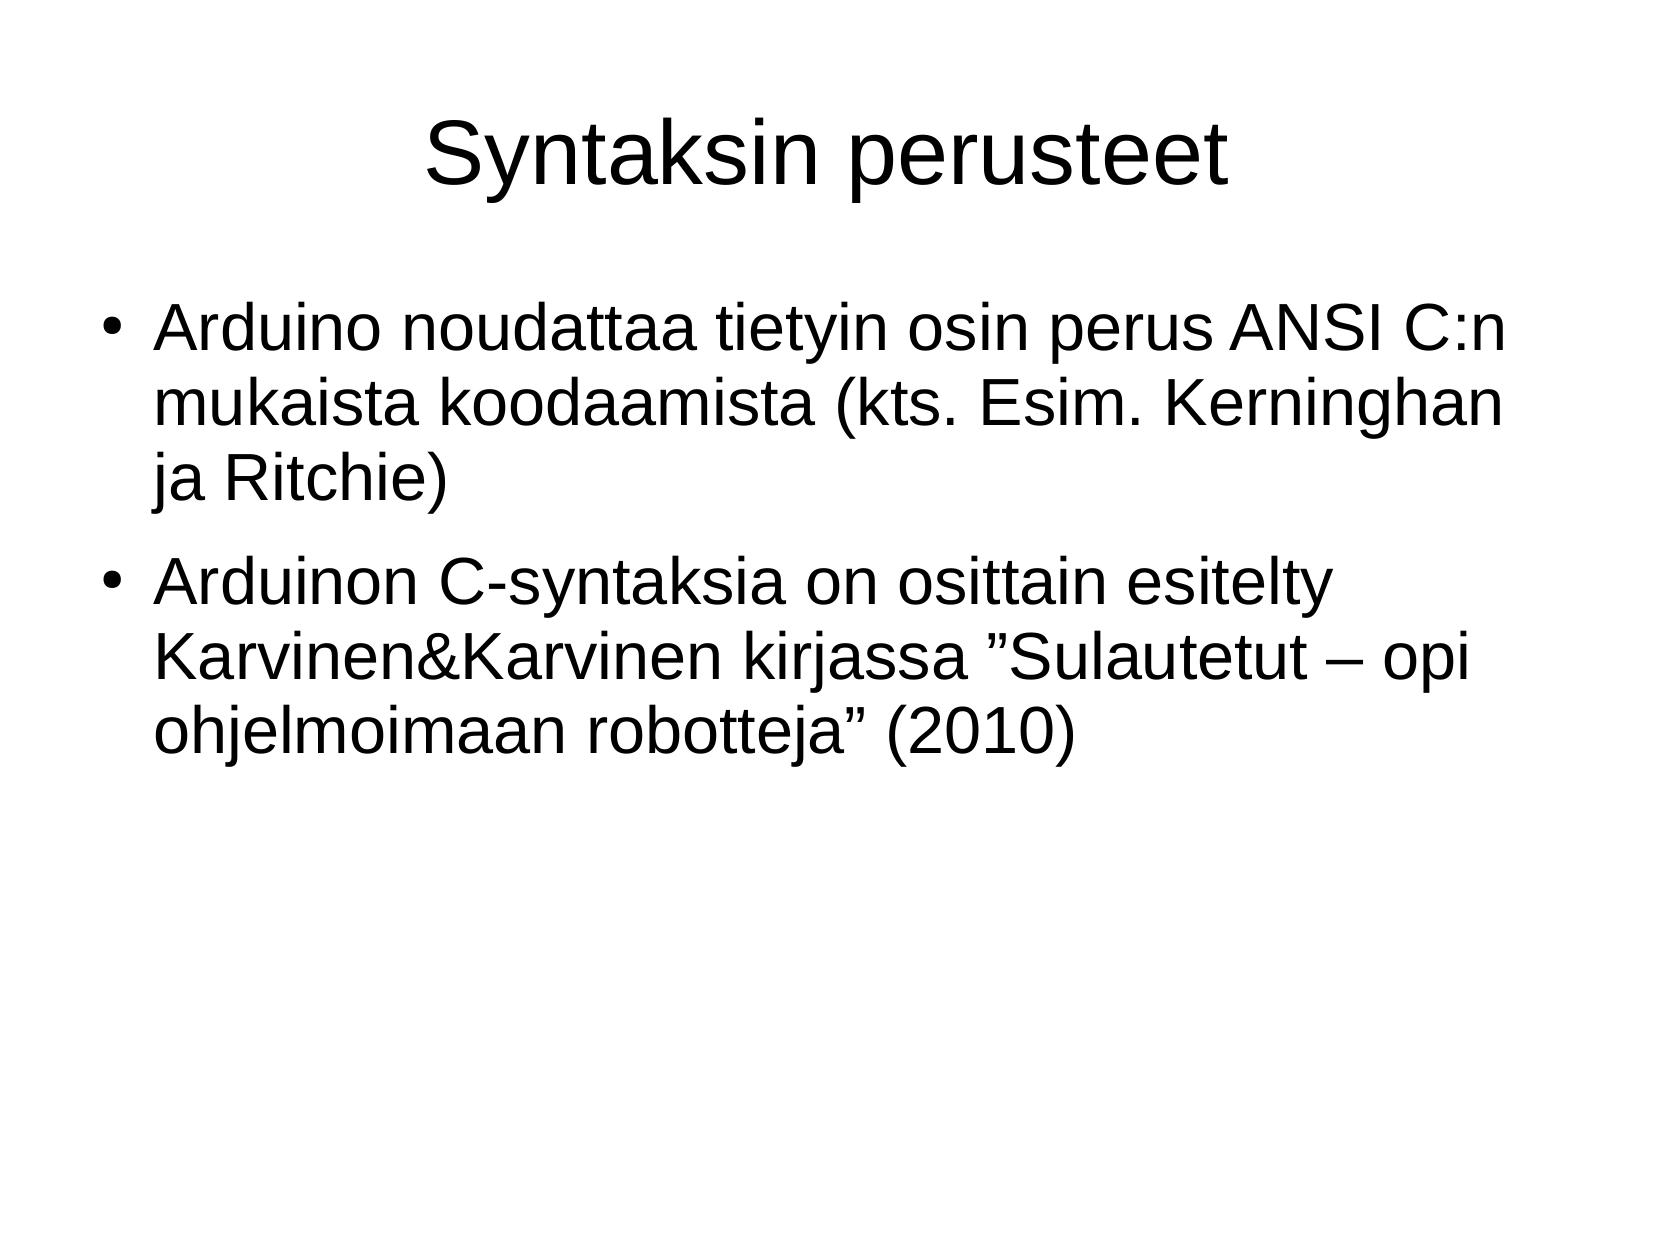

# Syntaksin perusteet
Arduino noudattaa tietyin osin perus ANSI C:n mukaista koodaamista (kts. Esim. Kerninghan ja Ritchie)
Arduinon C-syntaksia on osittain esitelty Karvinen&Karvinen kirjassa ”Sulautetut – opi ohjelmoimaan robotteja” (2010)